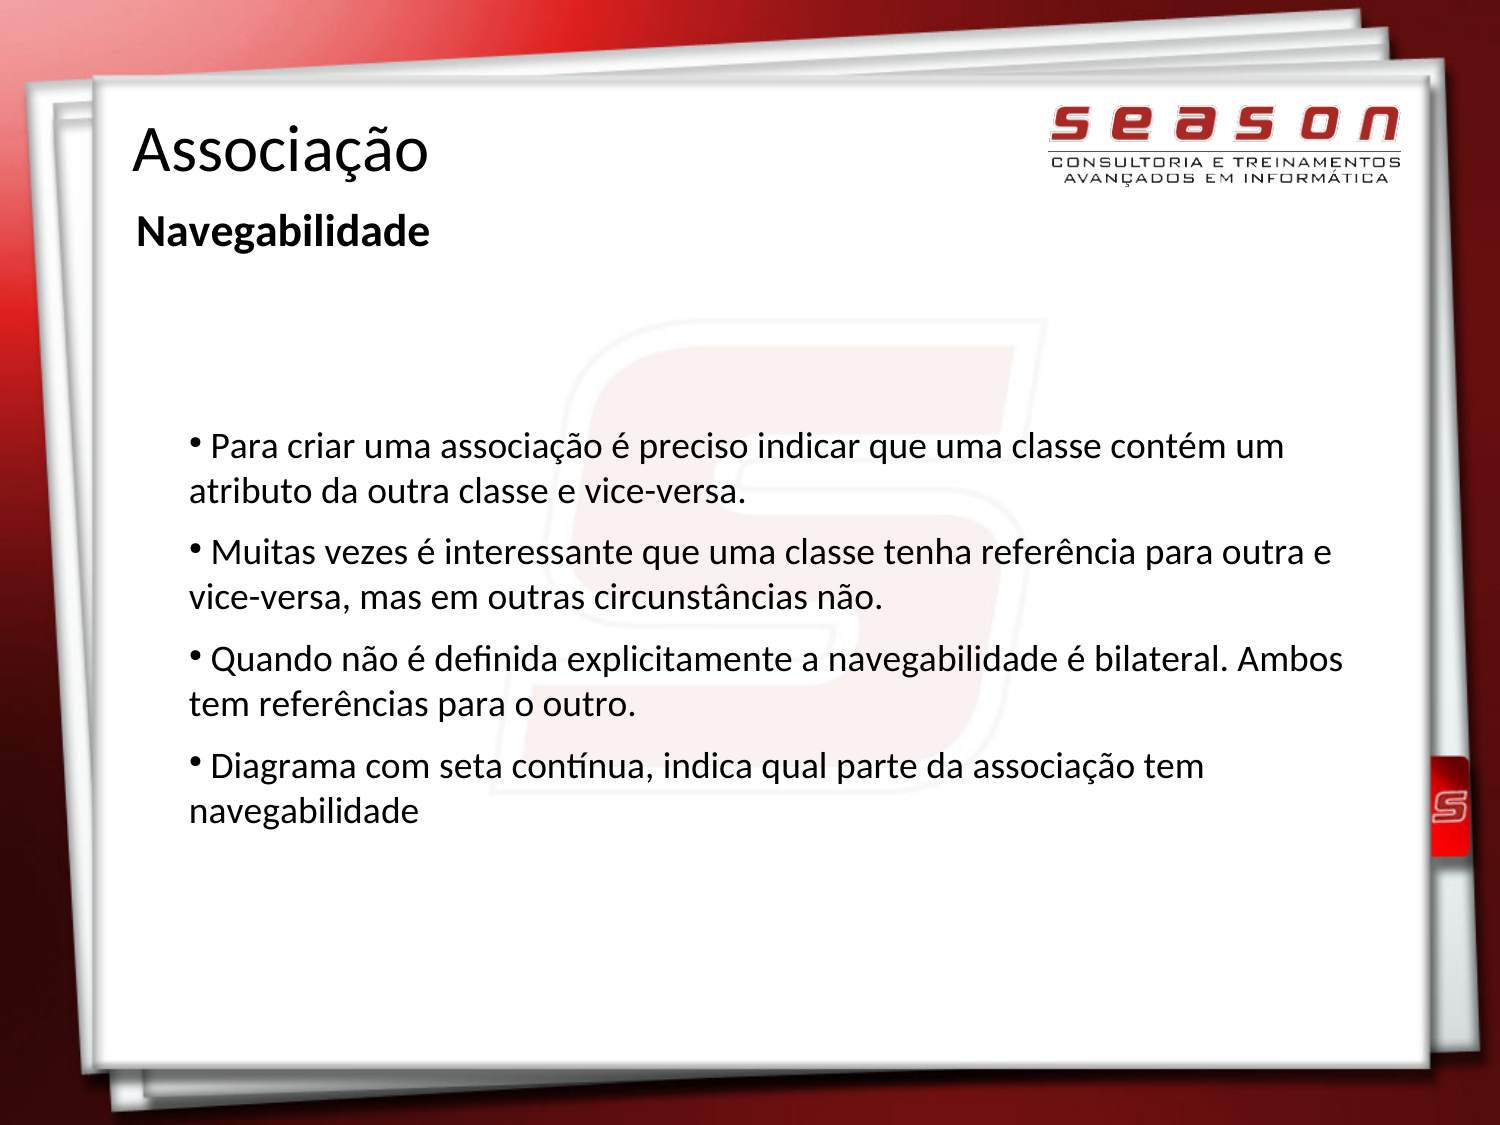

# Associação
Navegabilidade
 Para criar uma associação é preciso indicar que uma classe contém um atributo da outra classe e vice-versa.
 Muitas vezes é interessante que uma classe tenha referência para outra e vice-versa, mas em outras circunstâncias não.
 Quando não é definida explicitamente a navegabilidade é bilateral. Ambos tem referências para o outro.
 Diagrama com seta contínua, indica qual parte da associação tem navegabilidade